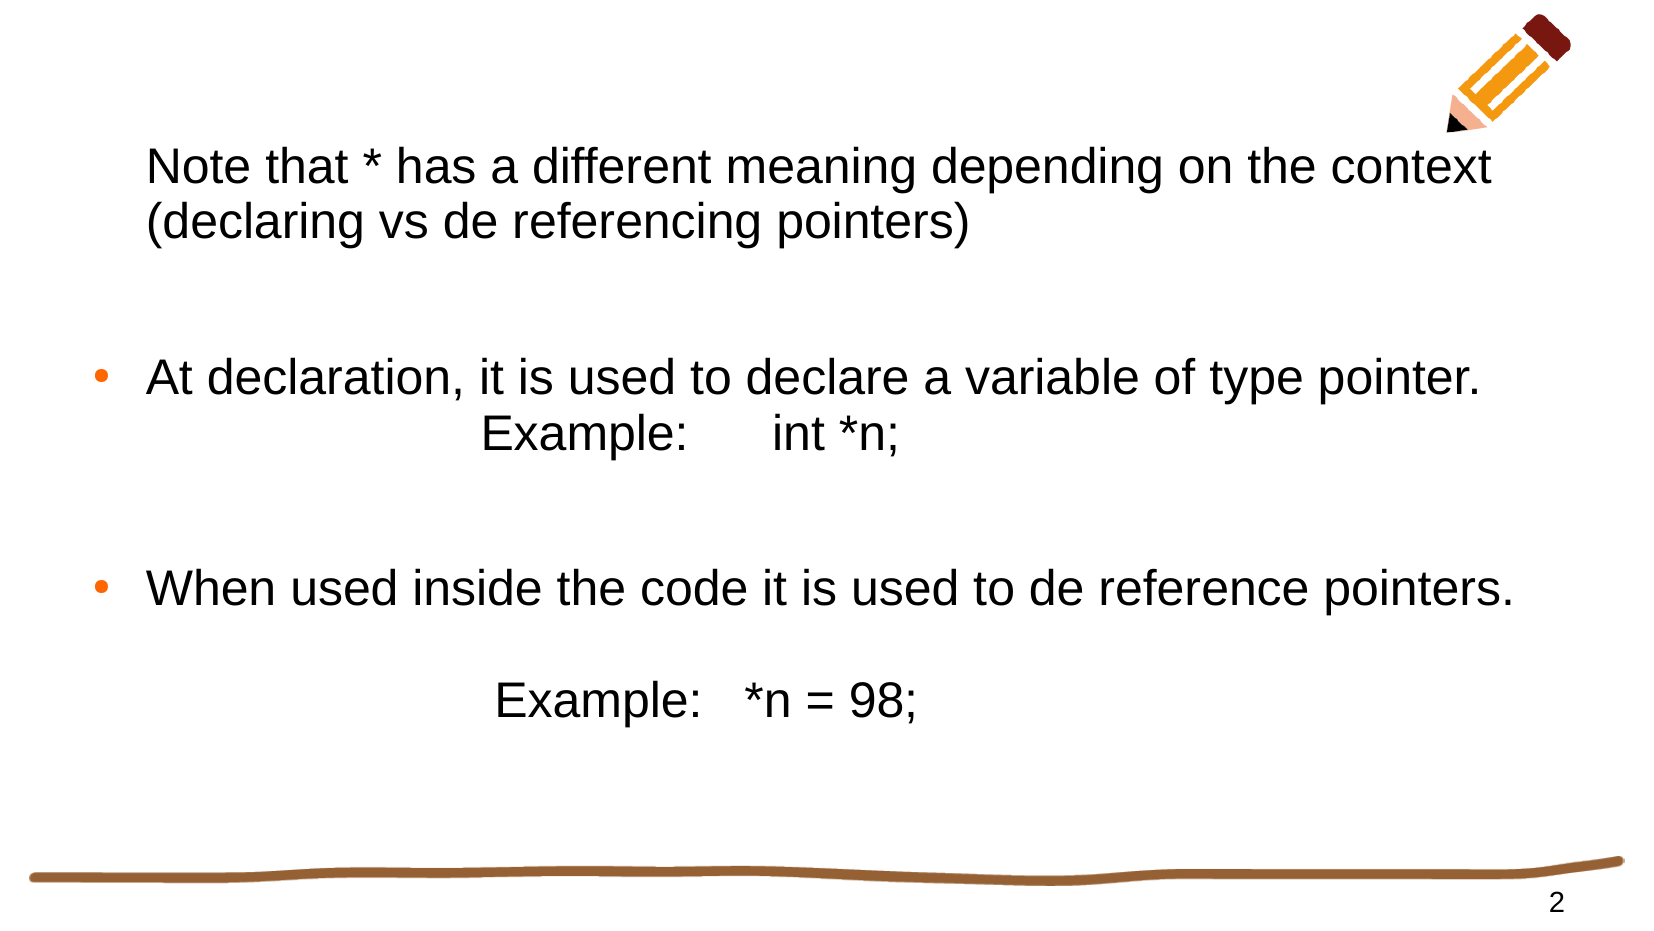

# Note that * has a different meaning depending on the context (declaring vs de referencing pointers)
At declaration, it is used to declare a variable of type pointer.
 Example: int *n;
When used inside the code it is used to de reference pointers.
 Example: *n = 98;
2